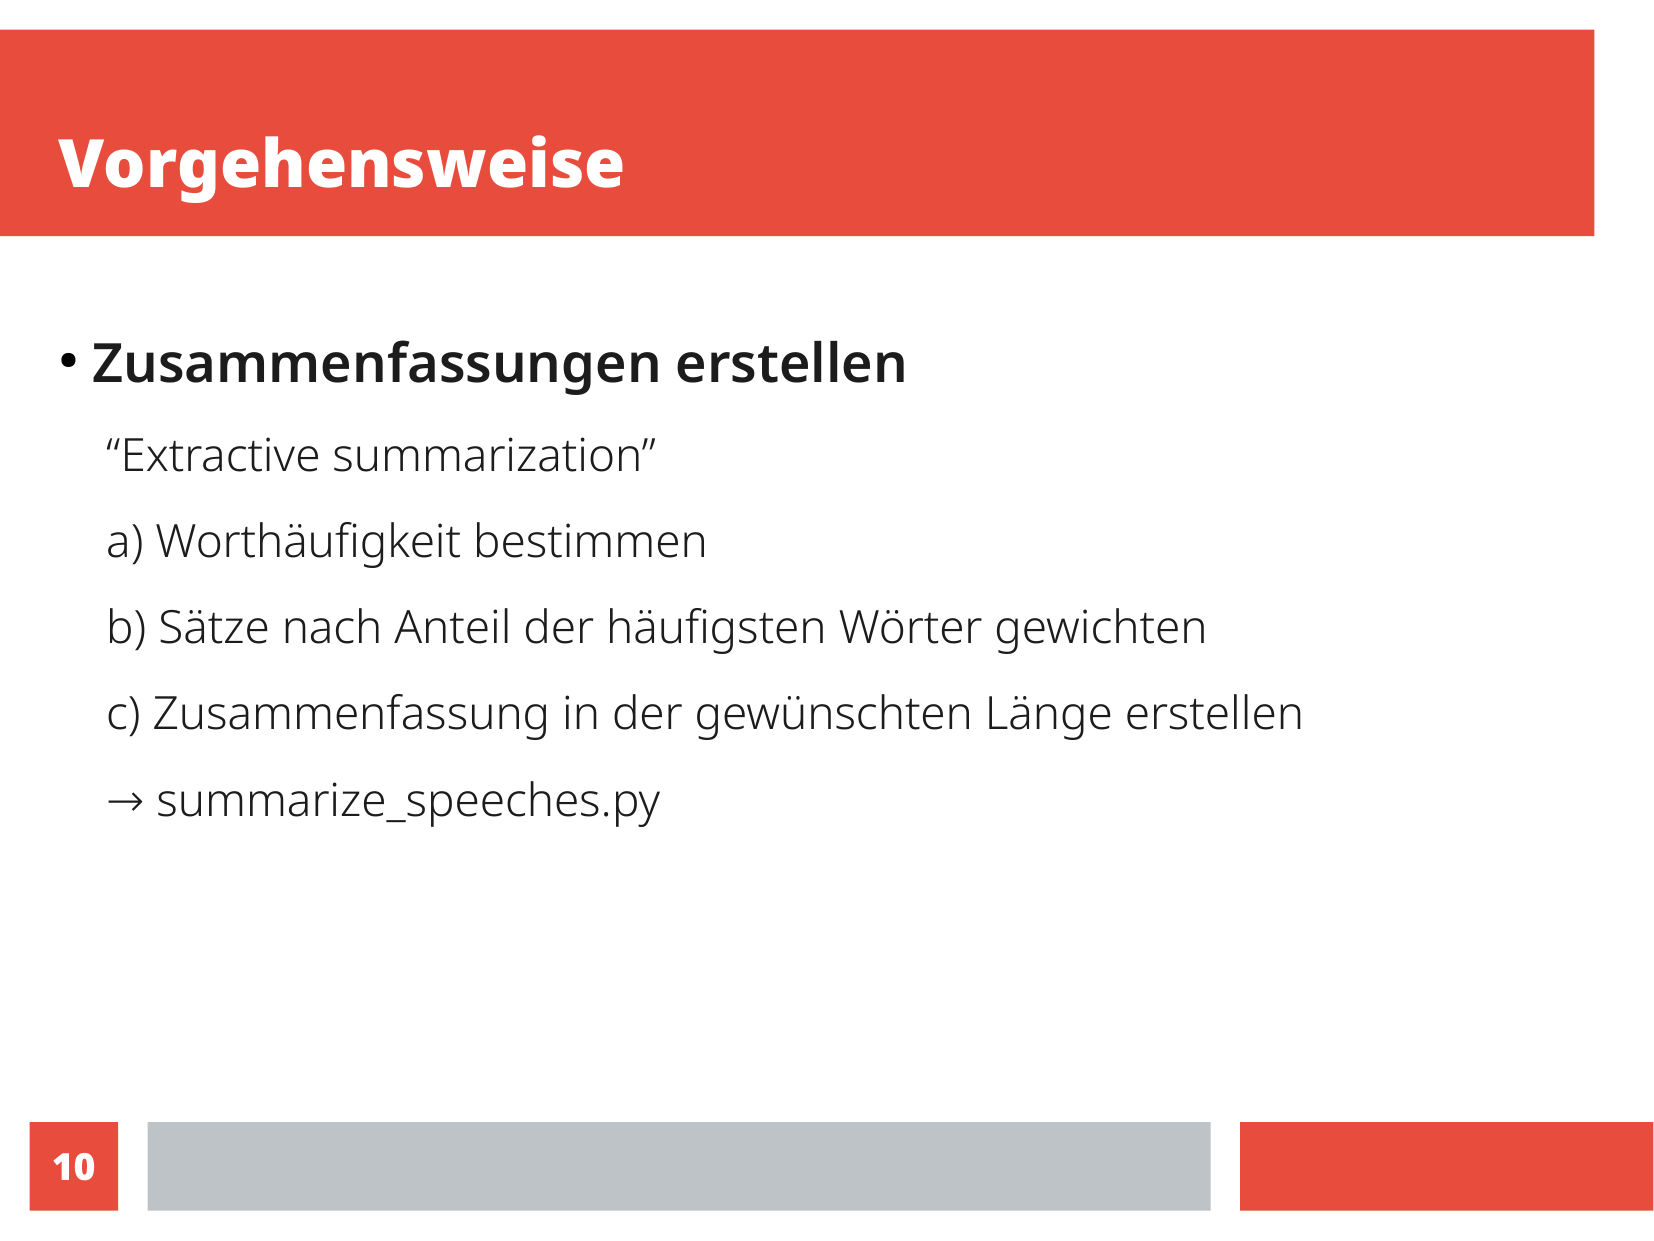

# Vorgehensweise
 Zusammenfassungen erstellen
“Extractive summarization”
a) Worthäufigkeit bestimmen
b) Sätze nach Anteil der häufigsten Wörter gewichten
c) Zusammenfassung in der gewünschten Länge erstellen
→ summarize_speeches.py
10